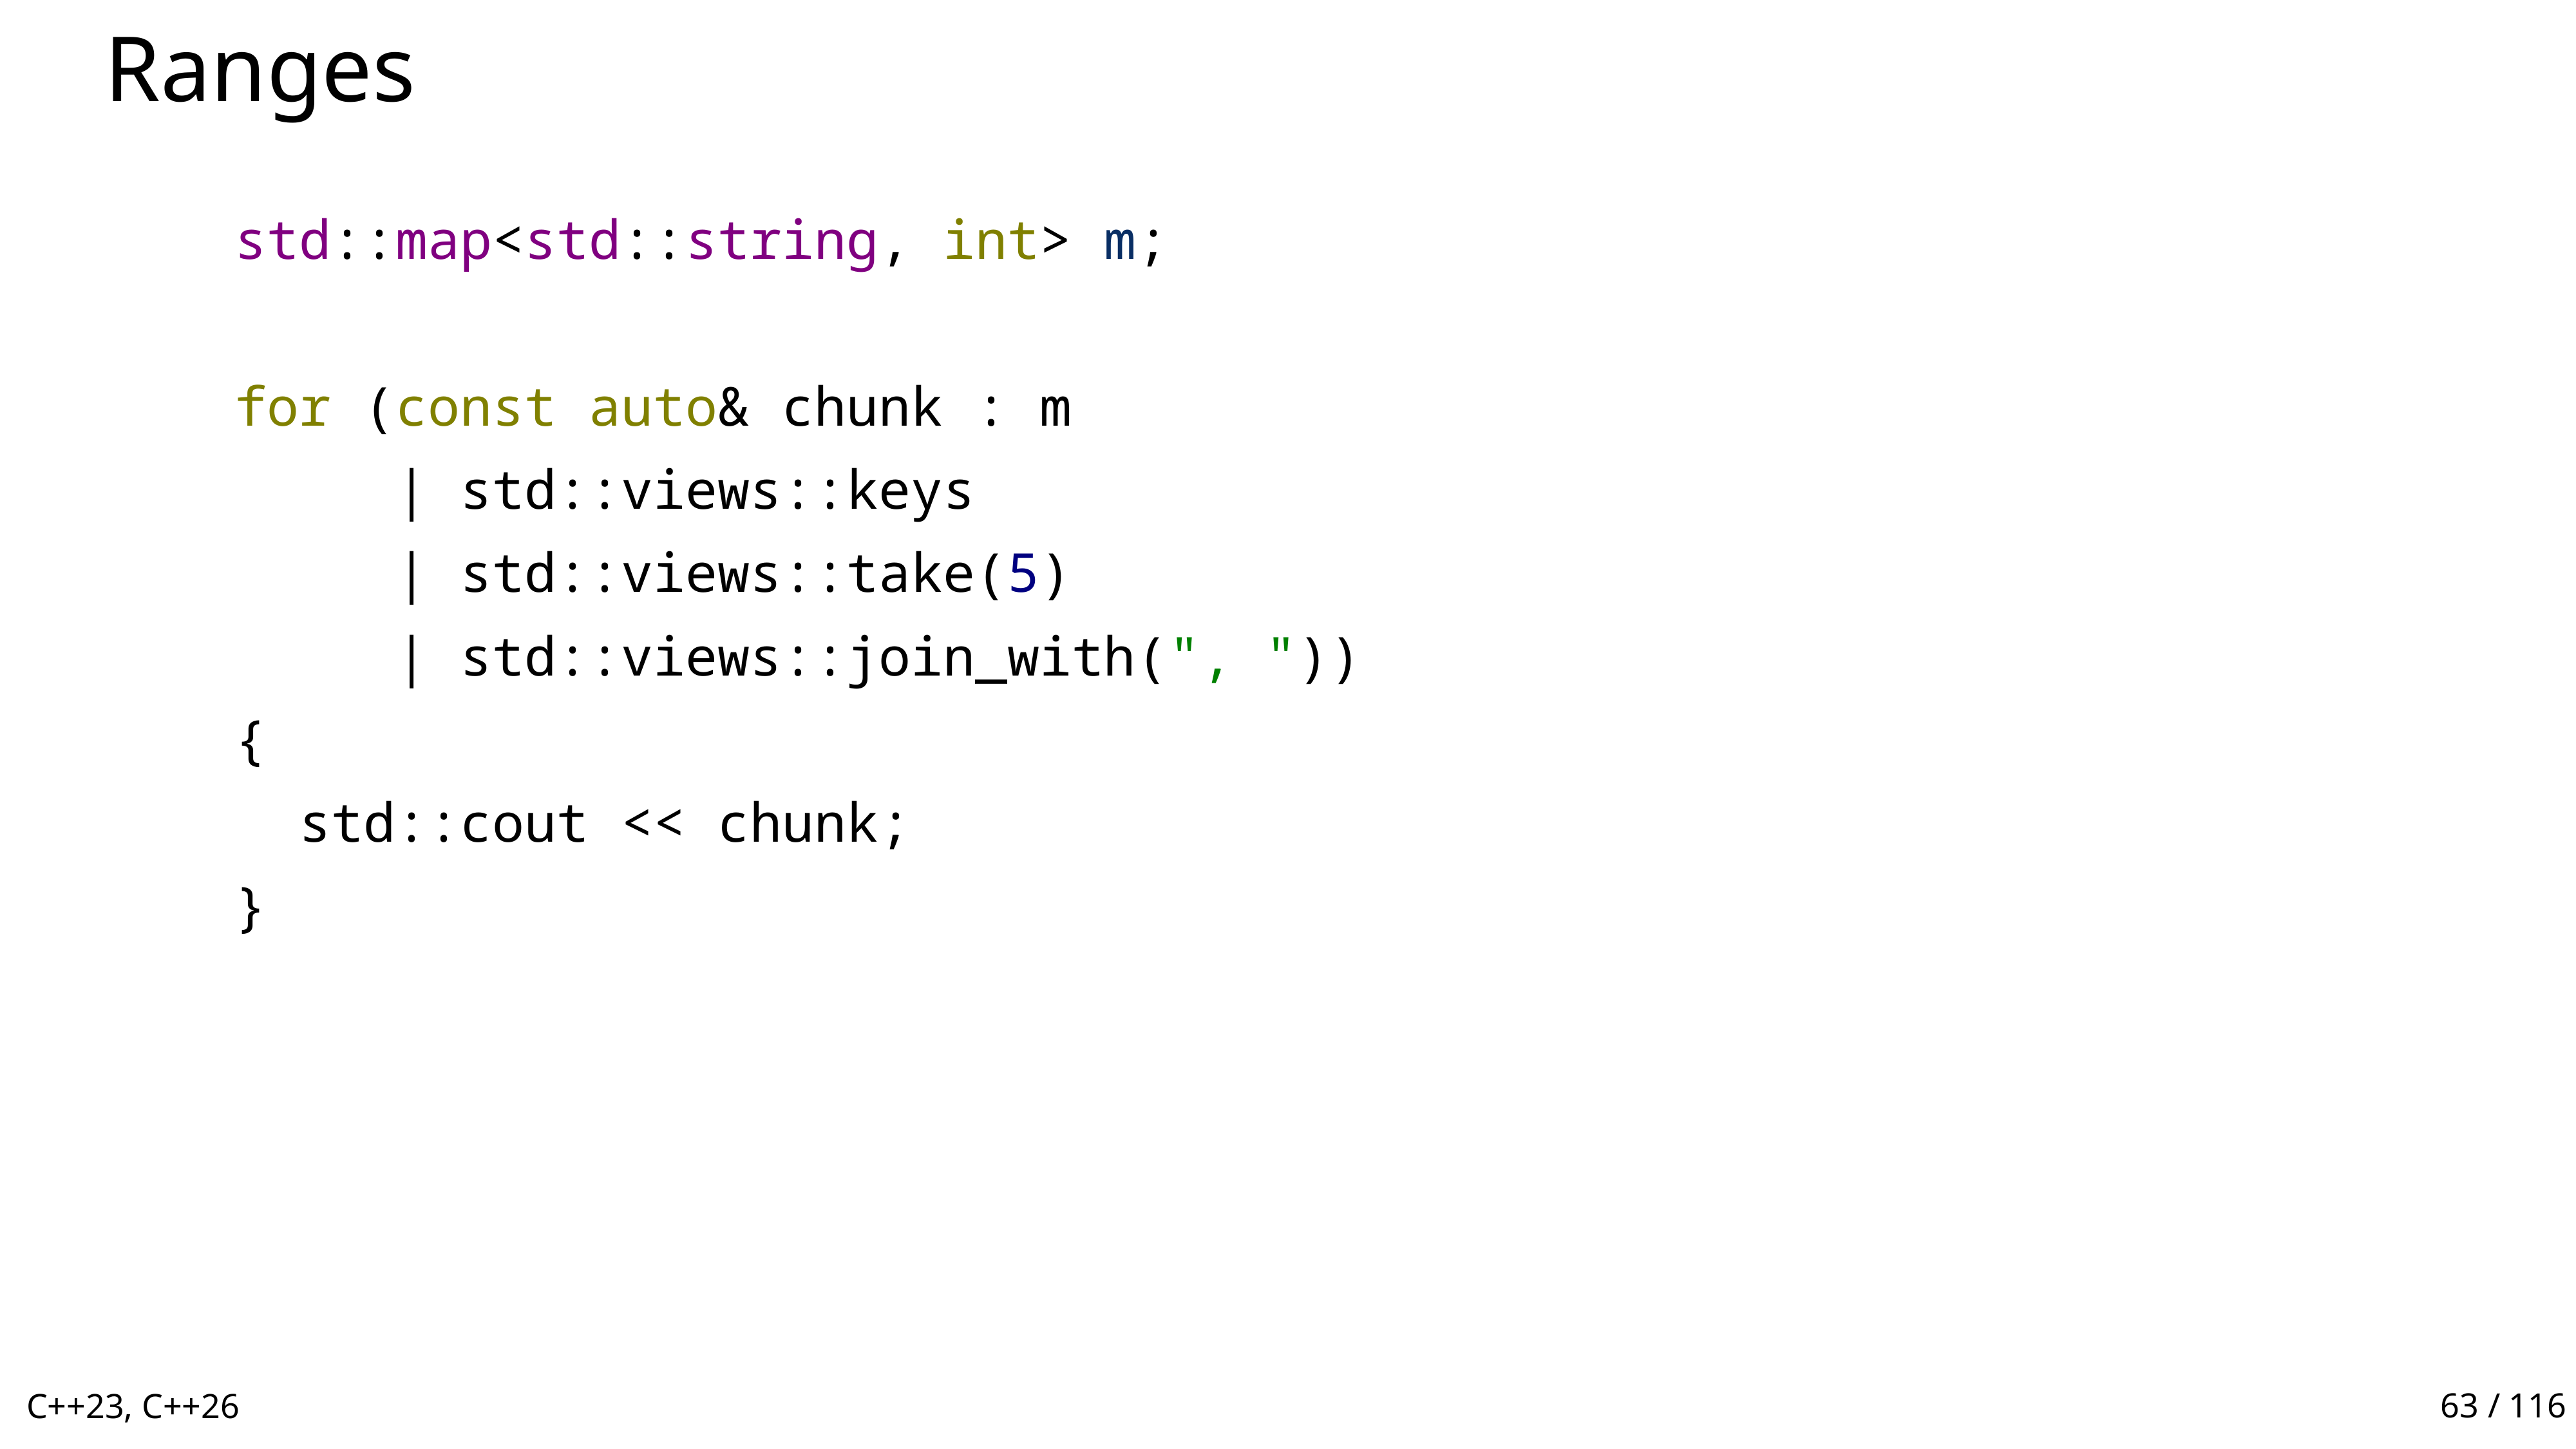

Ranges
# std::map<std::string, int> m;
 for (const auto& chunk : m
 | std::views::keys
 | std::views::take(5)
 | std::views::join_with(", "))
 {
 std::cout << chunk;
 }
C++23, C++26